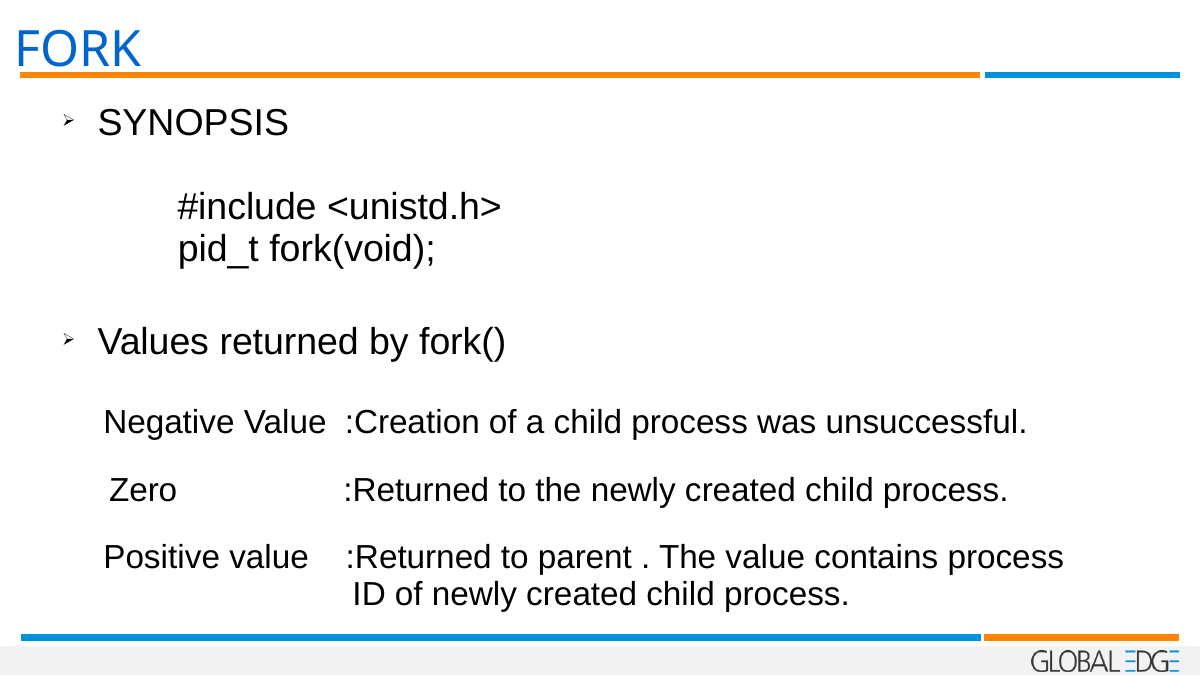

FORK
SYNOPSIS
 #include <unistd.h>
	 pid_t fork(void);
Values returned by fork()
Negative Value :Creation of a child process was unsuccessful.
Zero :Returned to the newly created child process.
Positive value :Returned to parent . The value contains process 			 ID of newly created child process.